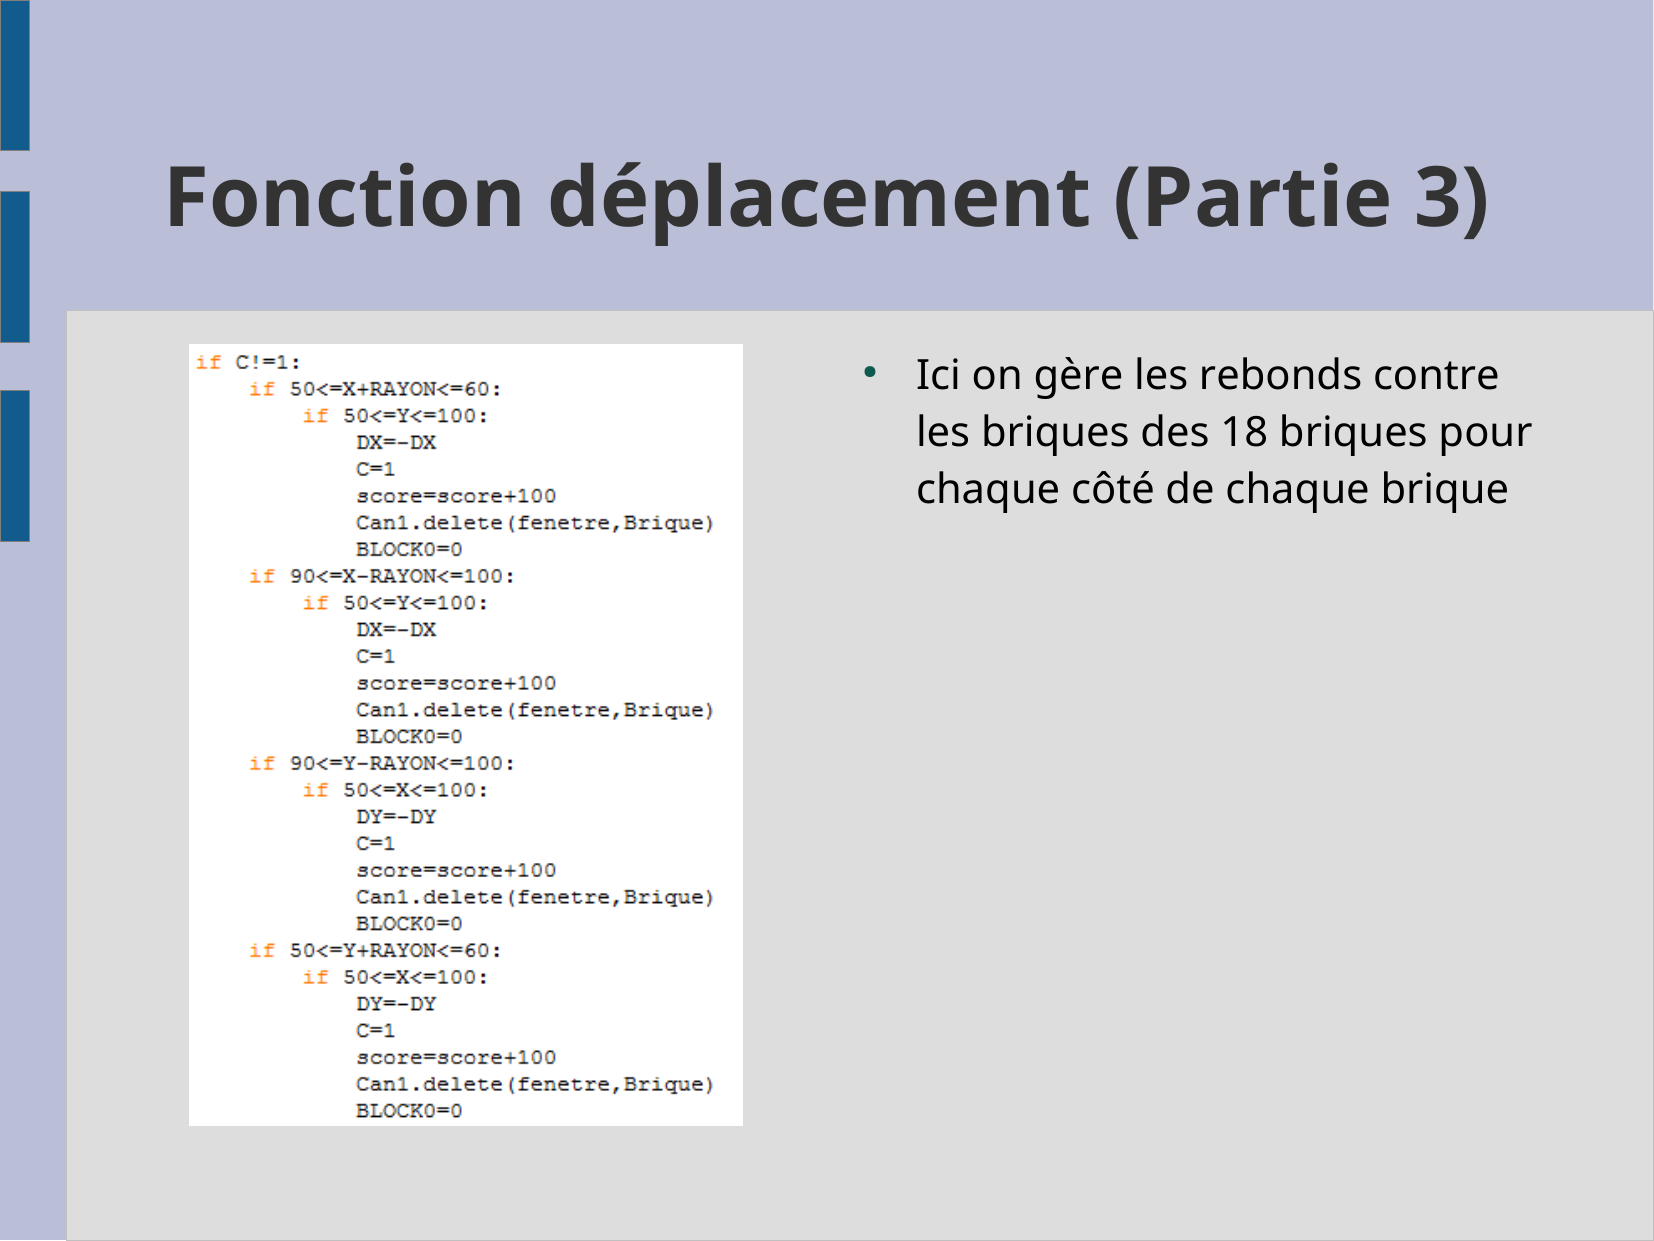

# Fonction déplacement (Partie 3)
Ici on gère les rebonds contre les briques des 18 briques pour chaque côté de chaque brique